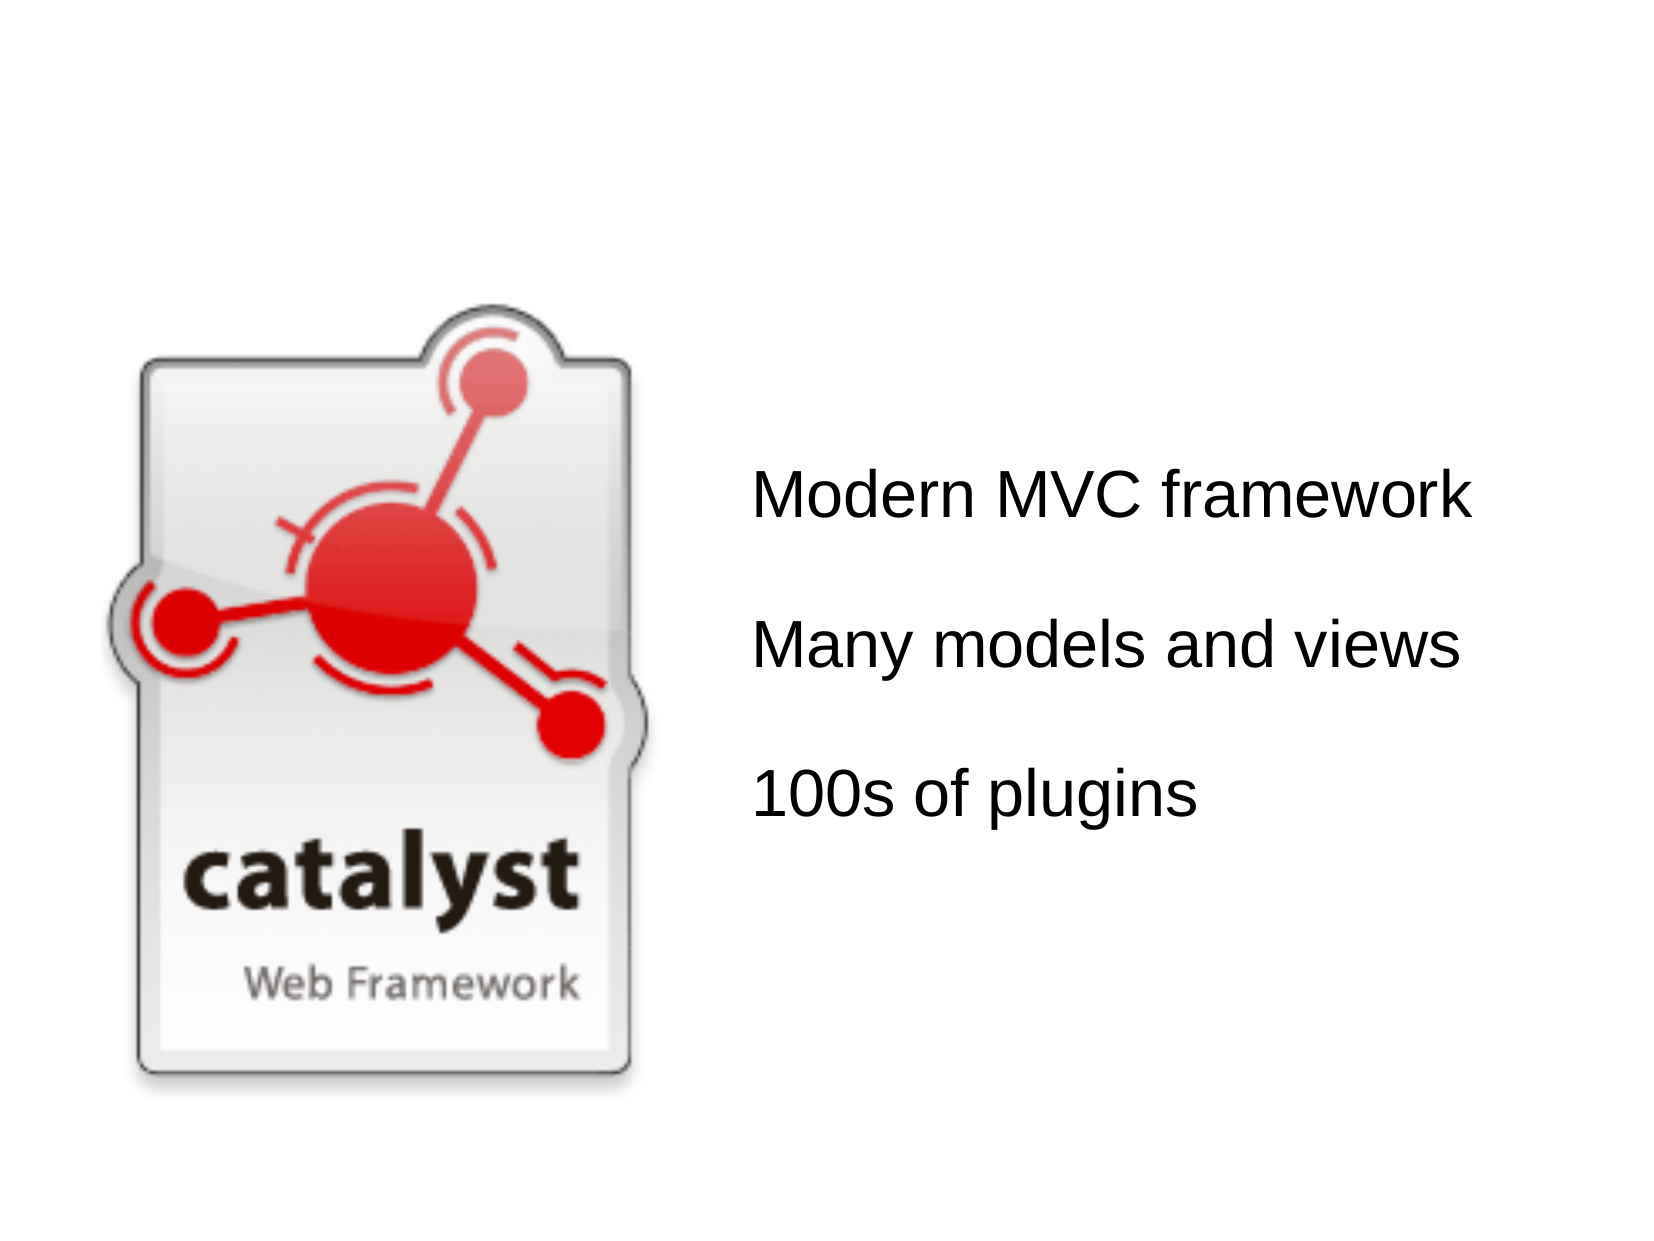

Modern MVC framework
Many models and views
100s of plugins